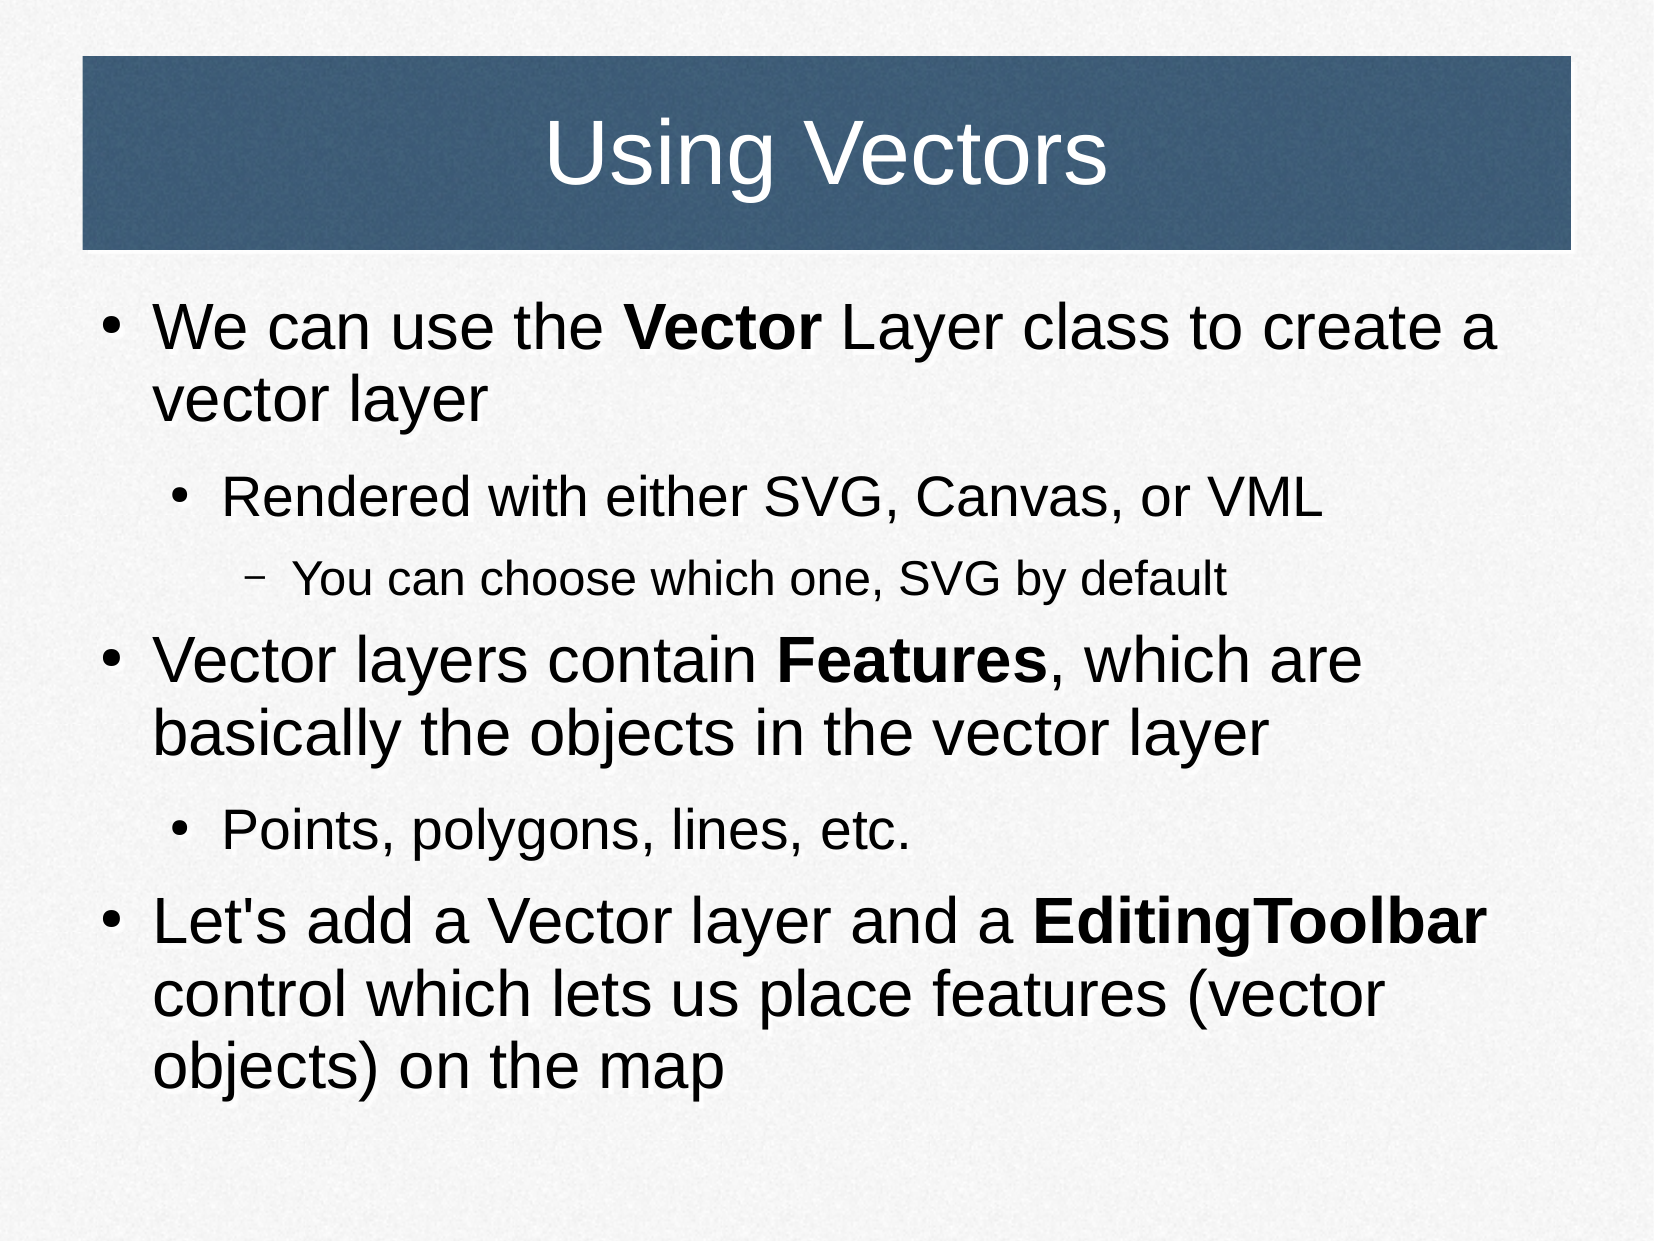

# Using Vectors
We can use the Vector Layer class to create a vector layer
Rendered with either SVG, Canvas, or VML
You can choose which one, SVG by default
Vector layers contain Features, which are basically the objects in the vector layer
Points, polygons, lines, etc.
Let's add a Vector layer and a EditingToolbar control which lets us place features (vector objects) on the map